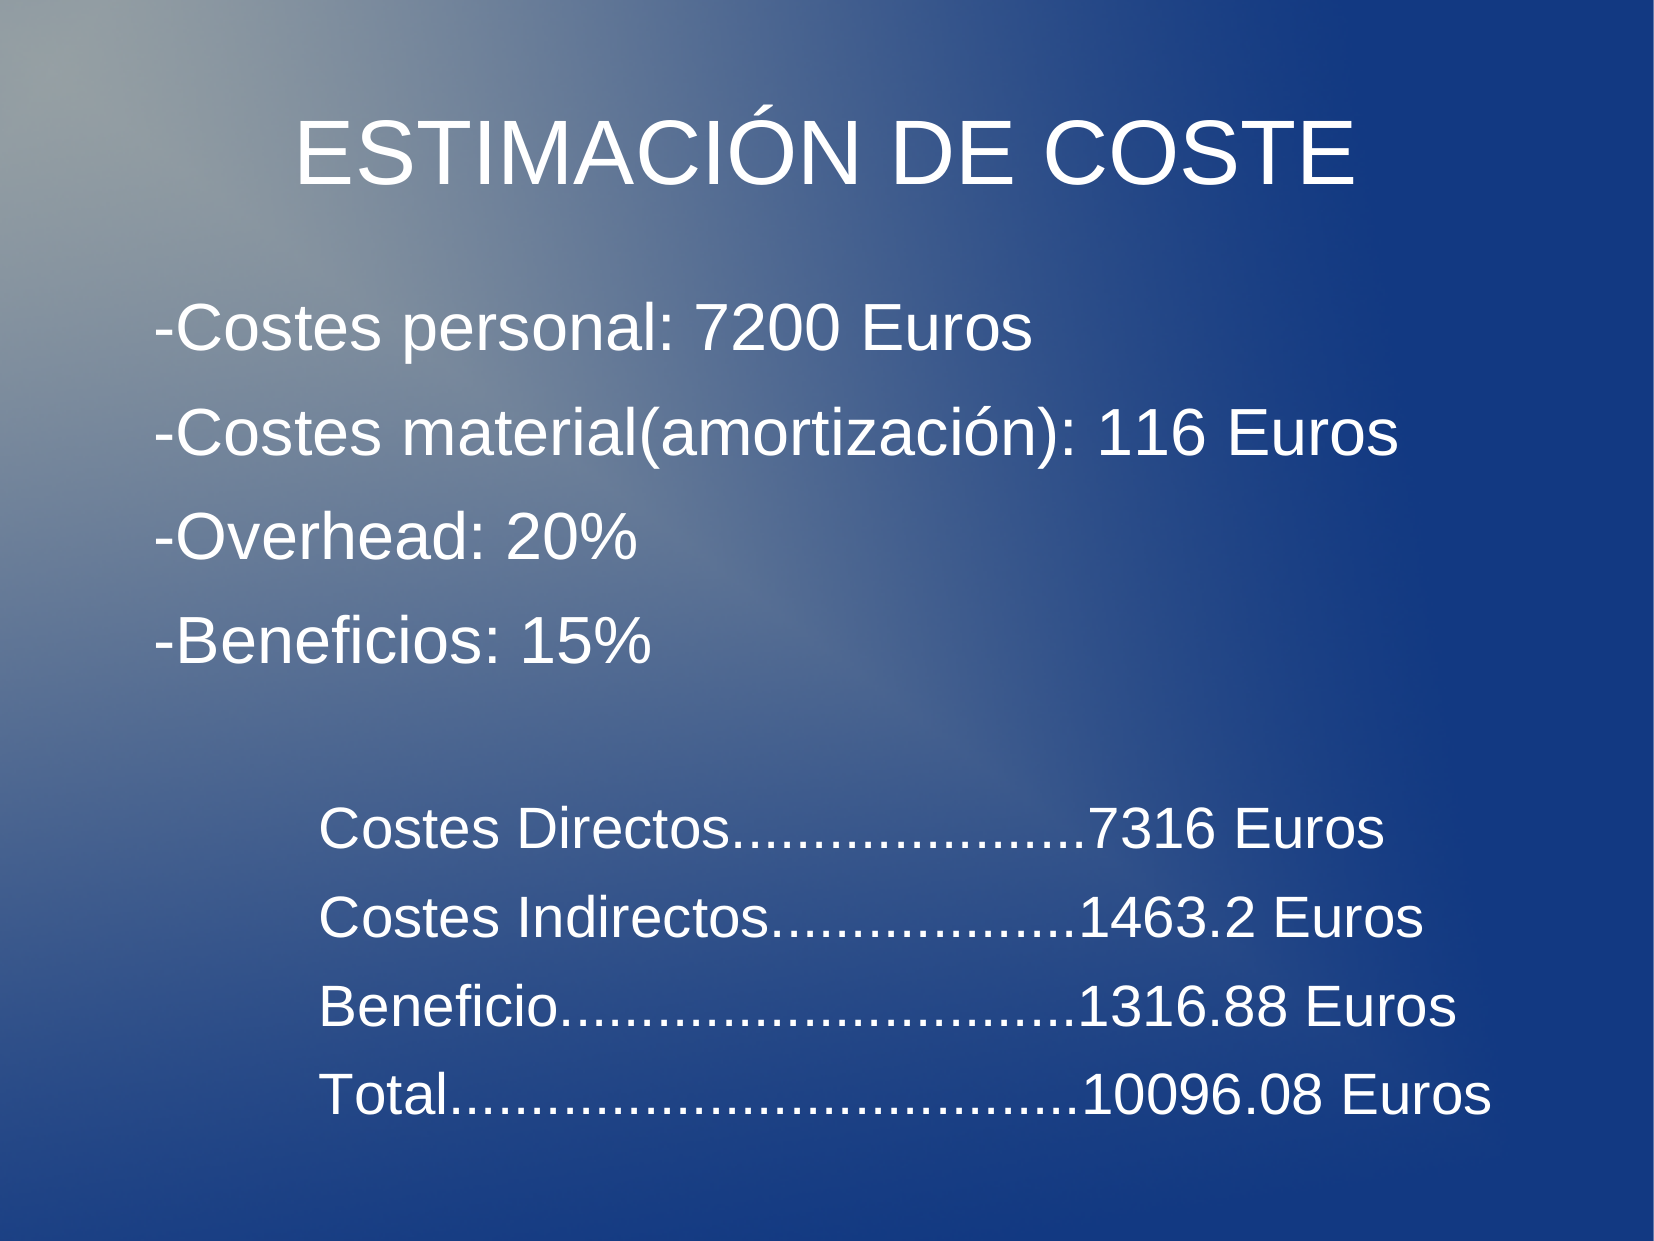

# ESTIMACIÓN DE COSTE
-Costes personal: 7200 Euros
-Costes material(amortización): 116 Euros
-Overhead: 20%
-Beneficios: 15%
Costes Directos......................7316 Euros
Costes Indirectos...................1463.2 Euros
Beneficio................................1316.88 Euros
Total.......................................10096.08 Euros